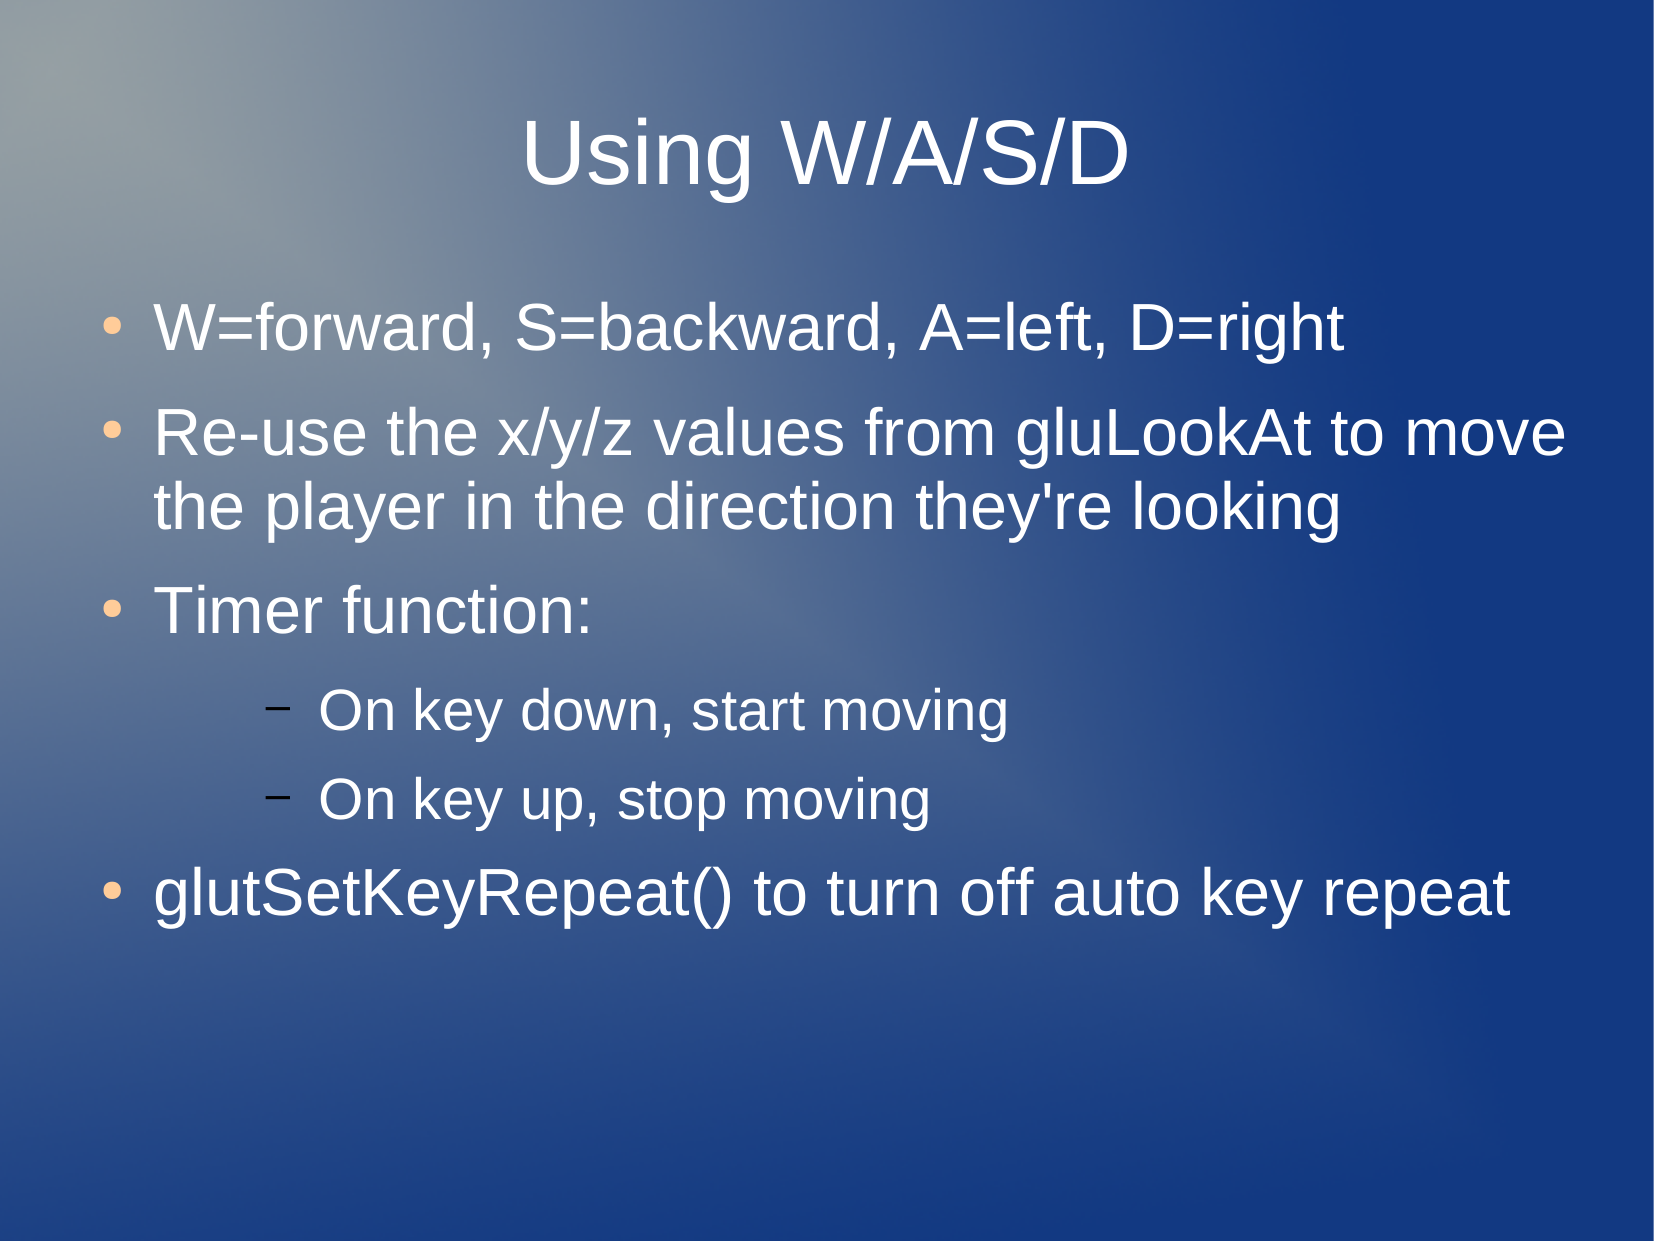

# Using W/A/S/D
W=forward, S=backward, A=left, D=right
Re-use the x/y/z values from gluLookAt to move the player in the direction they're looking
Timer function:
On key down, start moving
On key up, stop moving
glutSetKeyRepeat() to turn off auto key repeat